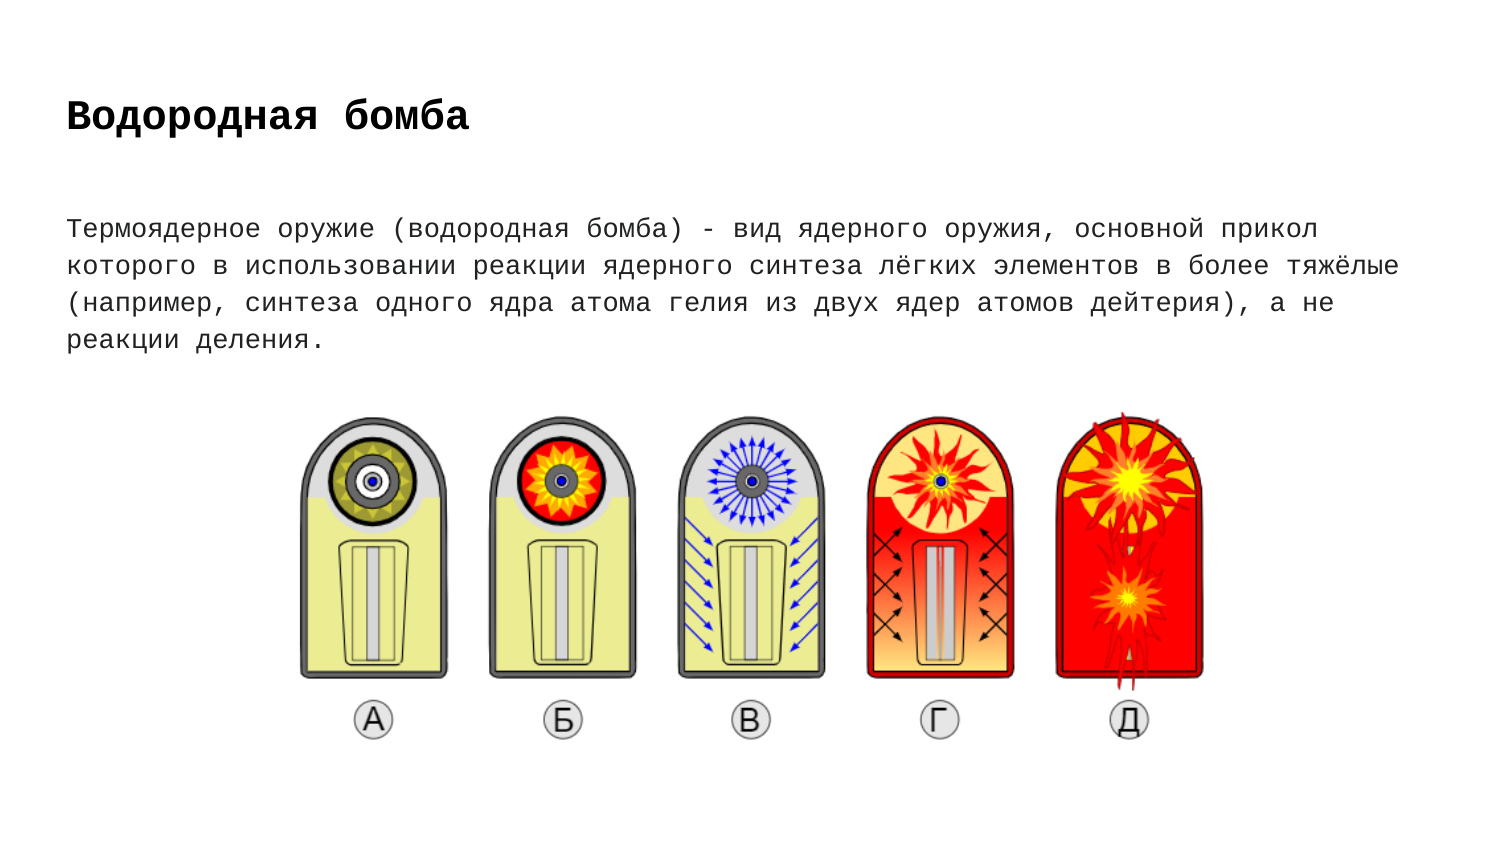

# Водородная бомба
Термоядерное оружие (водородная бомба) - вид ядерного оружия, основной прикол которого в использовании реакции ядерного синтеза лёгких элементов в более тяжёлые (например, синтеза одного ядра атома гелия из двух ядер атомов дейтерия), а не реакции деления.